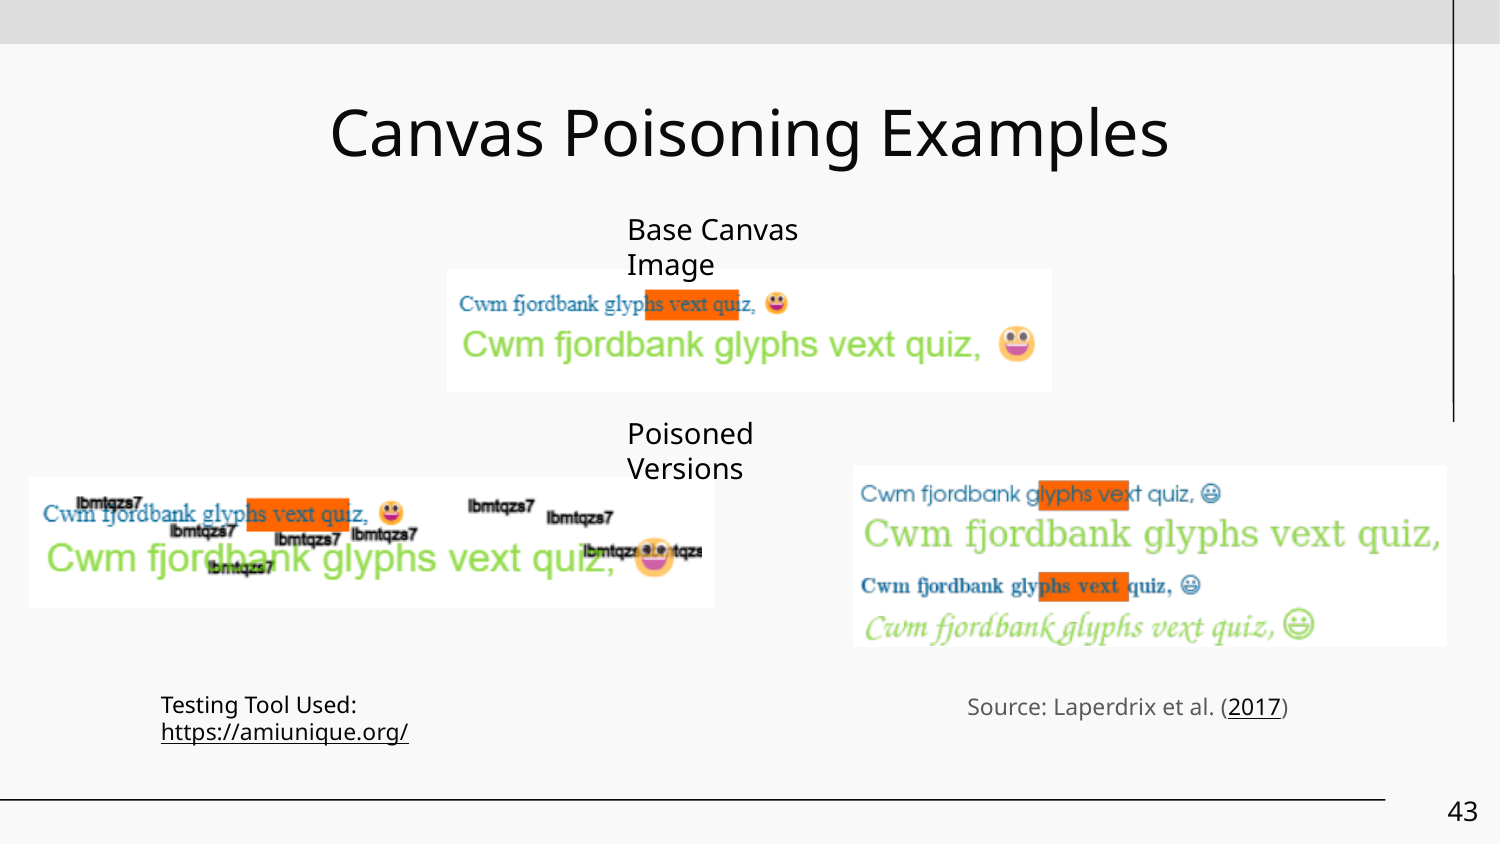

# Canvas Poisoning Examples
Base Canvas Image
Poisoned Versions
Testing Tool Used: https://amiunique.org/
Source: Laperdrix et al. (2017)